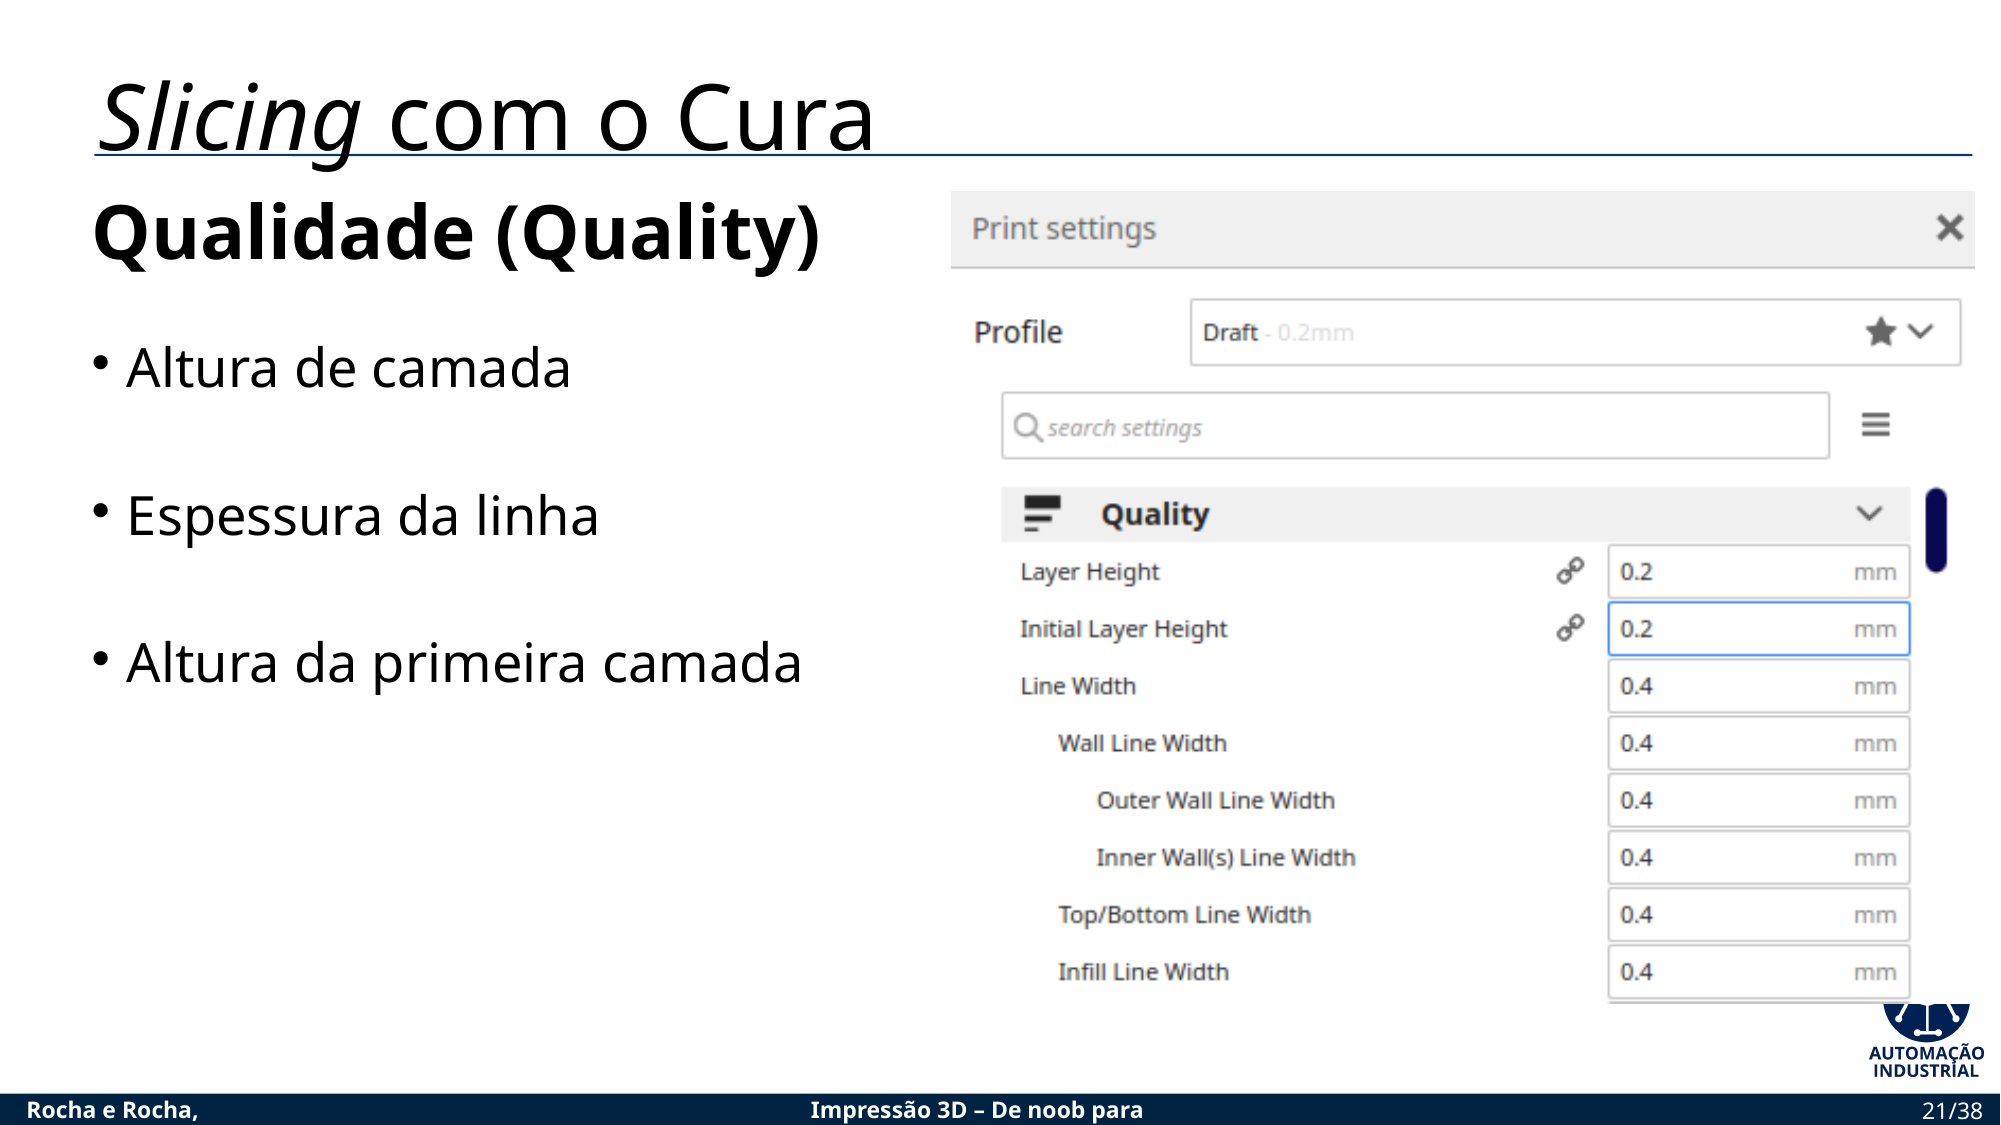

Slicing com o Cura
Qualidade (Quality)
Altura de camada
Espessura da linha
Altura da primeira camada